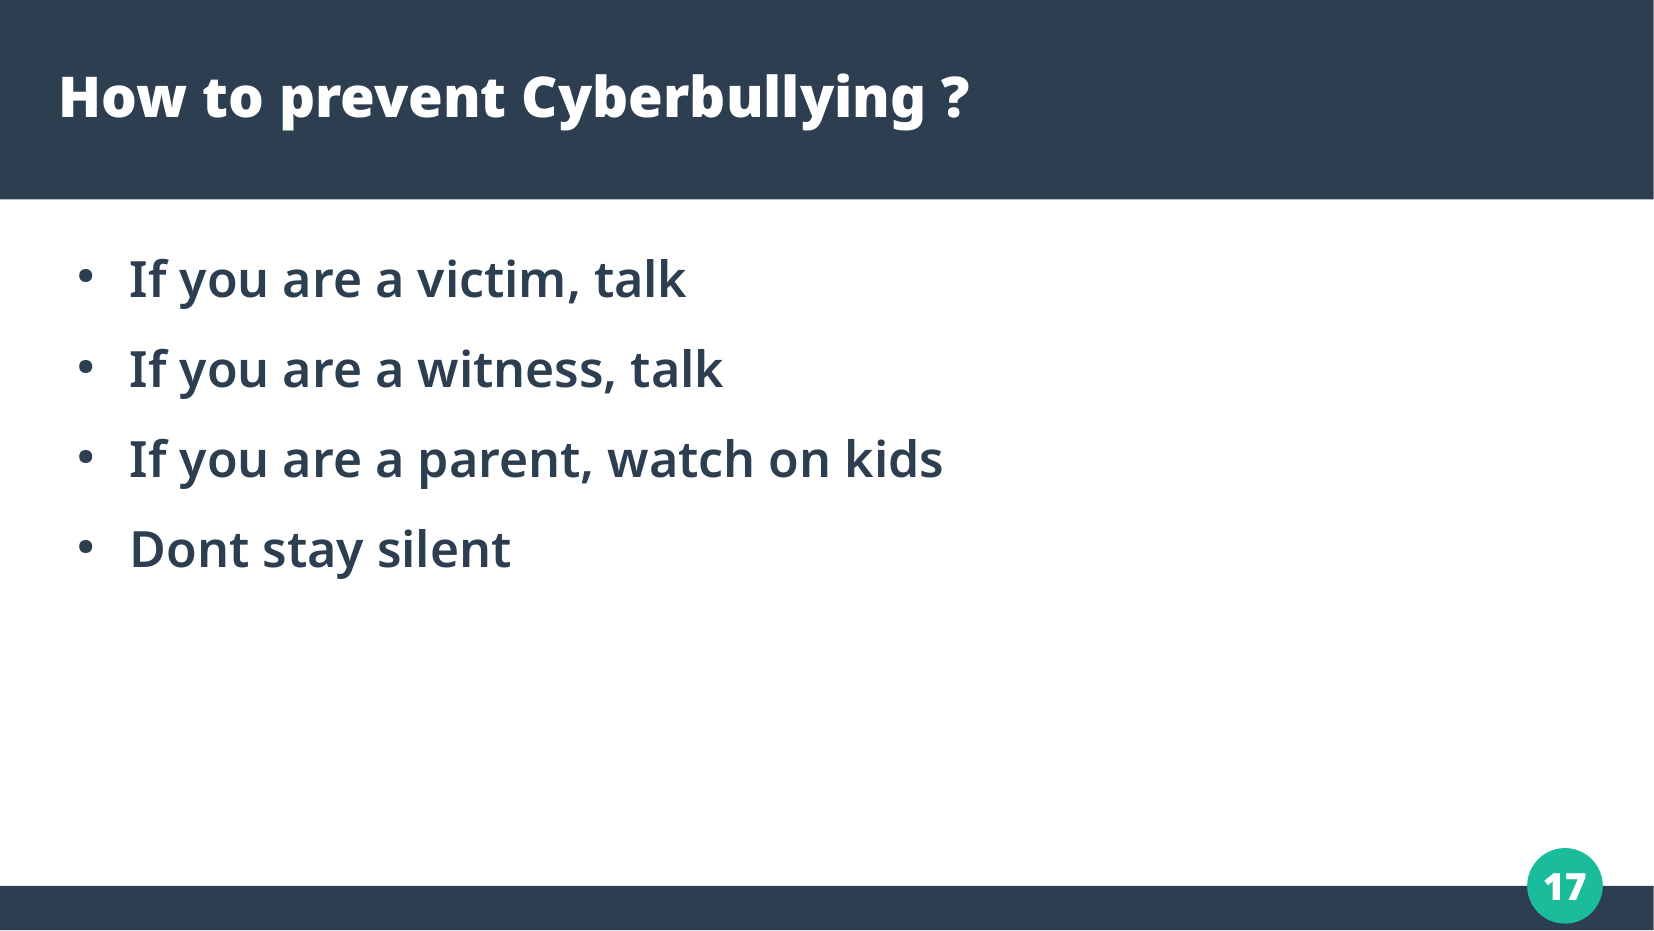

# How to prevent Cyberbullying ?
If you are a victim, talk
If you are a witness, talk
If you are a parent, watch on kids
Dont stay silent